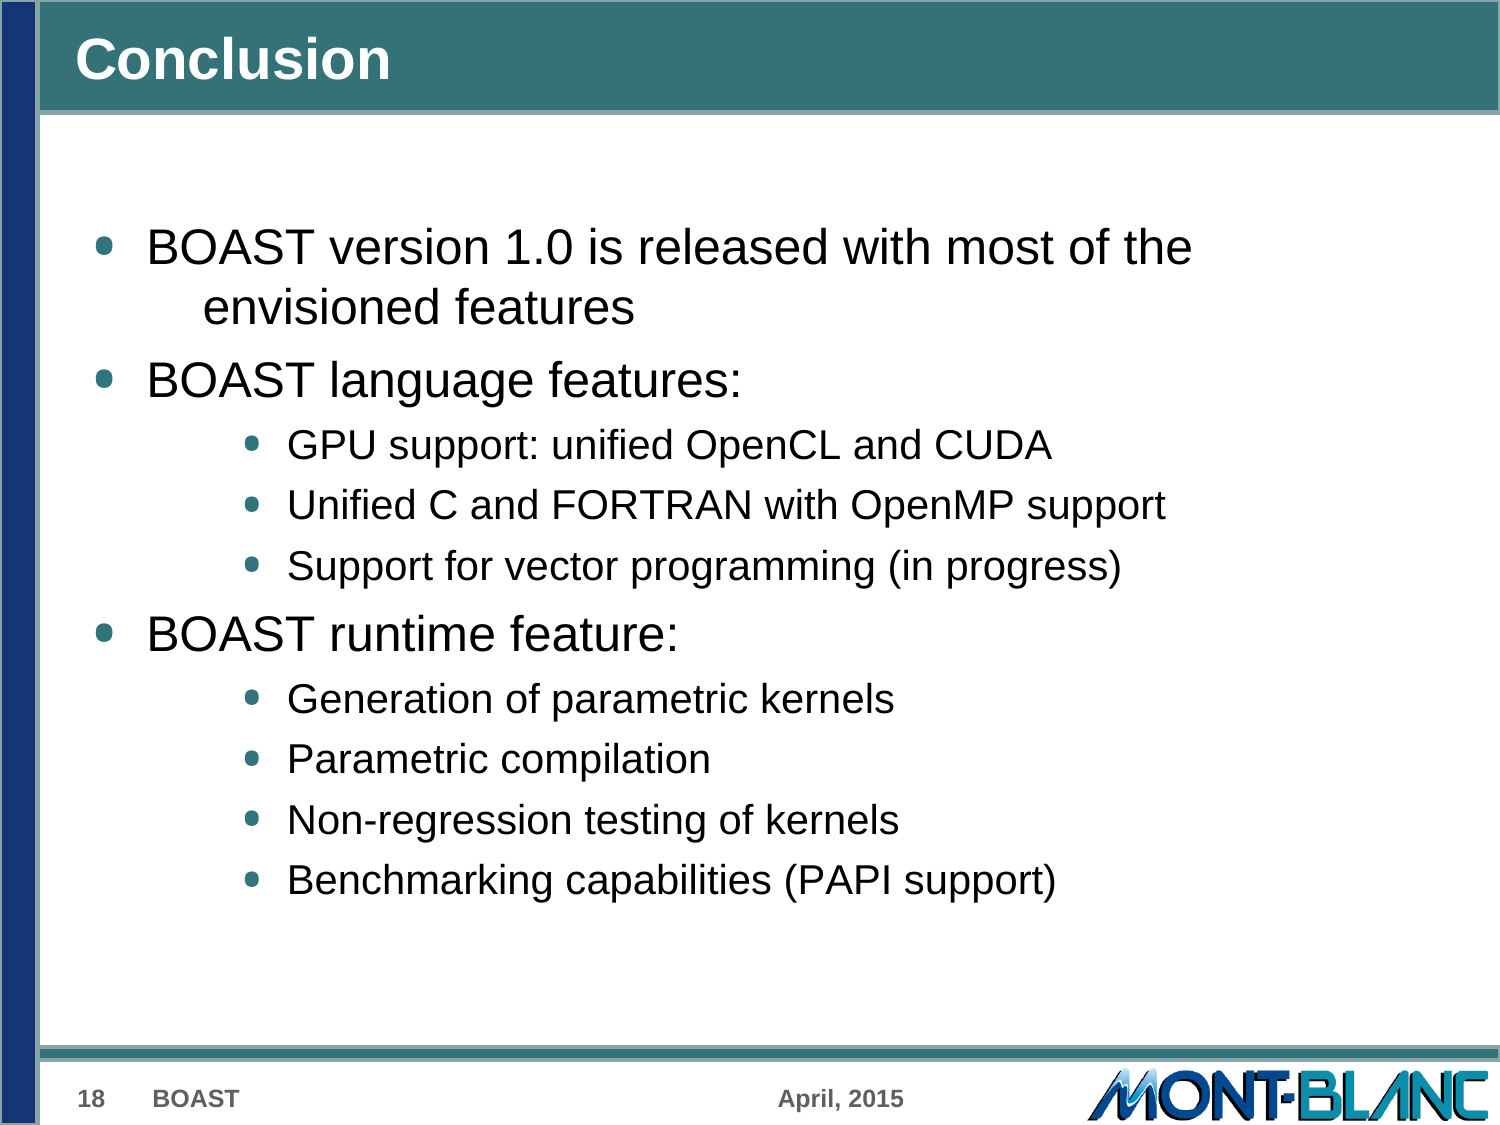

# Conclusion
BOAST version 1.0 is released with most of the envisioned features
BOAST language features:
GPU support: unified OpenCL and CUDA
Unified C and FORTRAN with OpenMP support
Support for vector programming (in progress)
BOAST runtime feature:
Generation of parametric kernels
Parametric compilation
Non-regression testing of kernels
Benchmarking capabilities (PAPI support)
18
BOAST
April, 2015